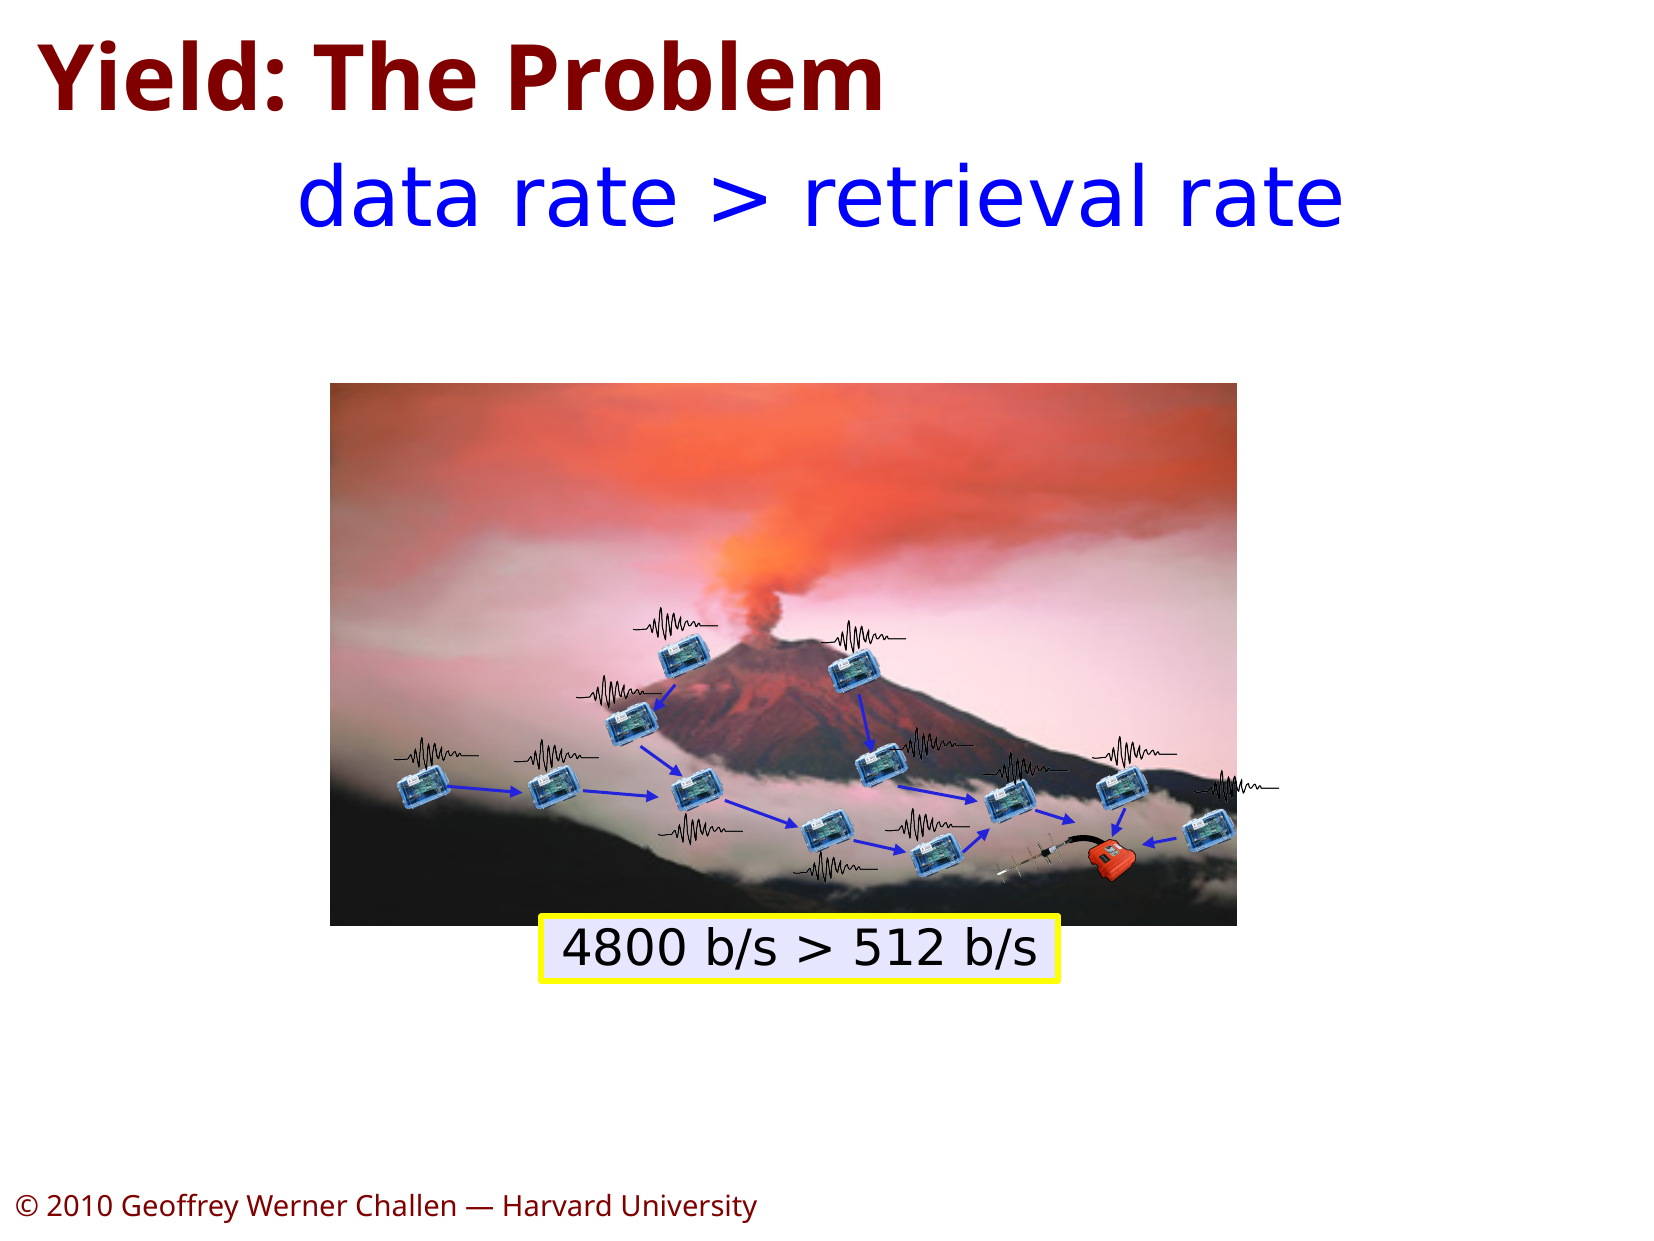

Yield: The Problem
# data rate > retrieval rate
4800 b/s > 512 b/s